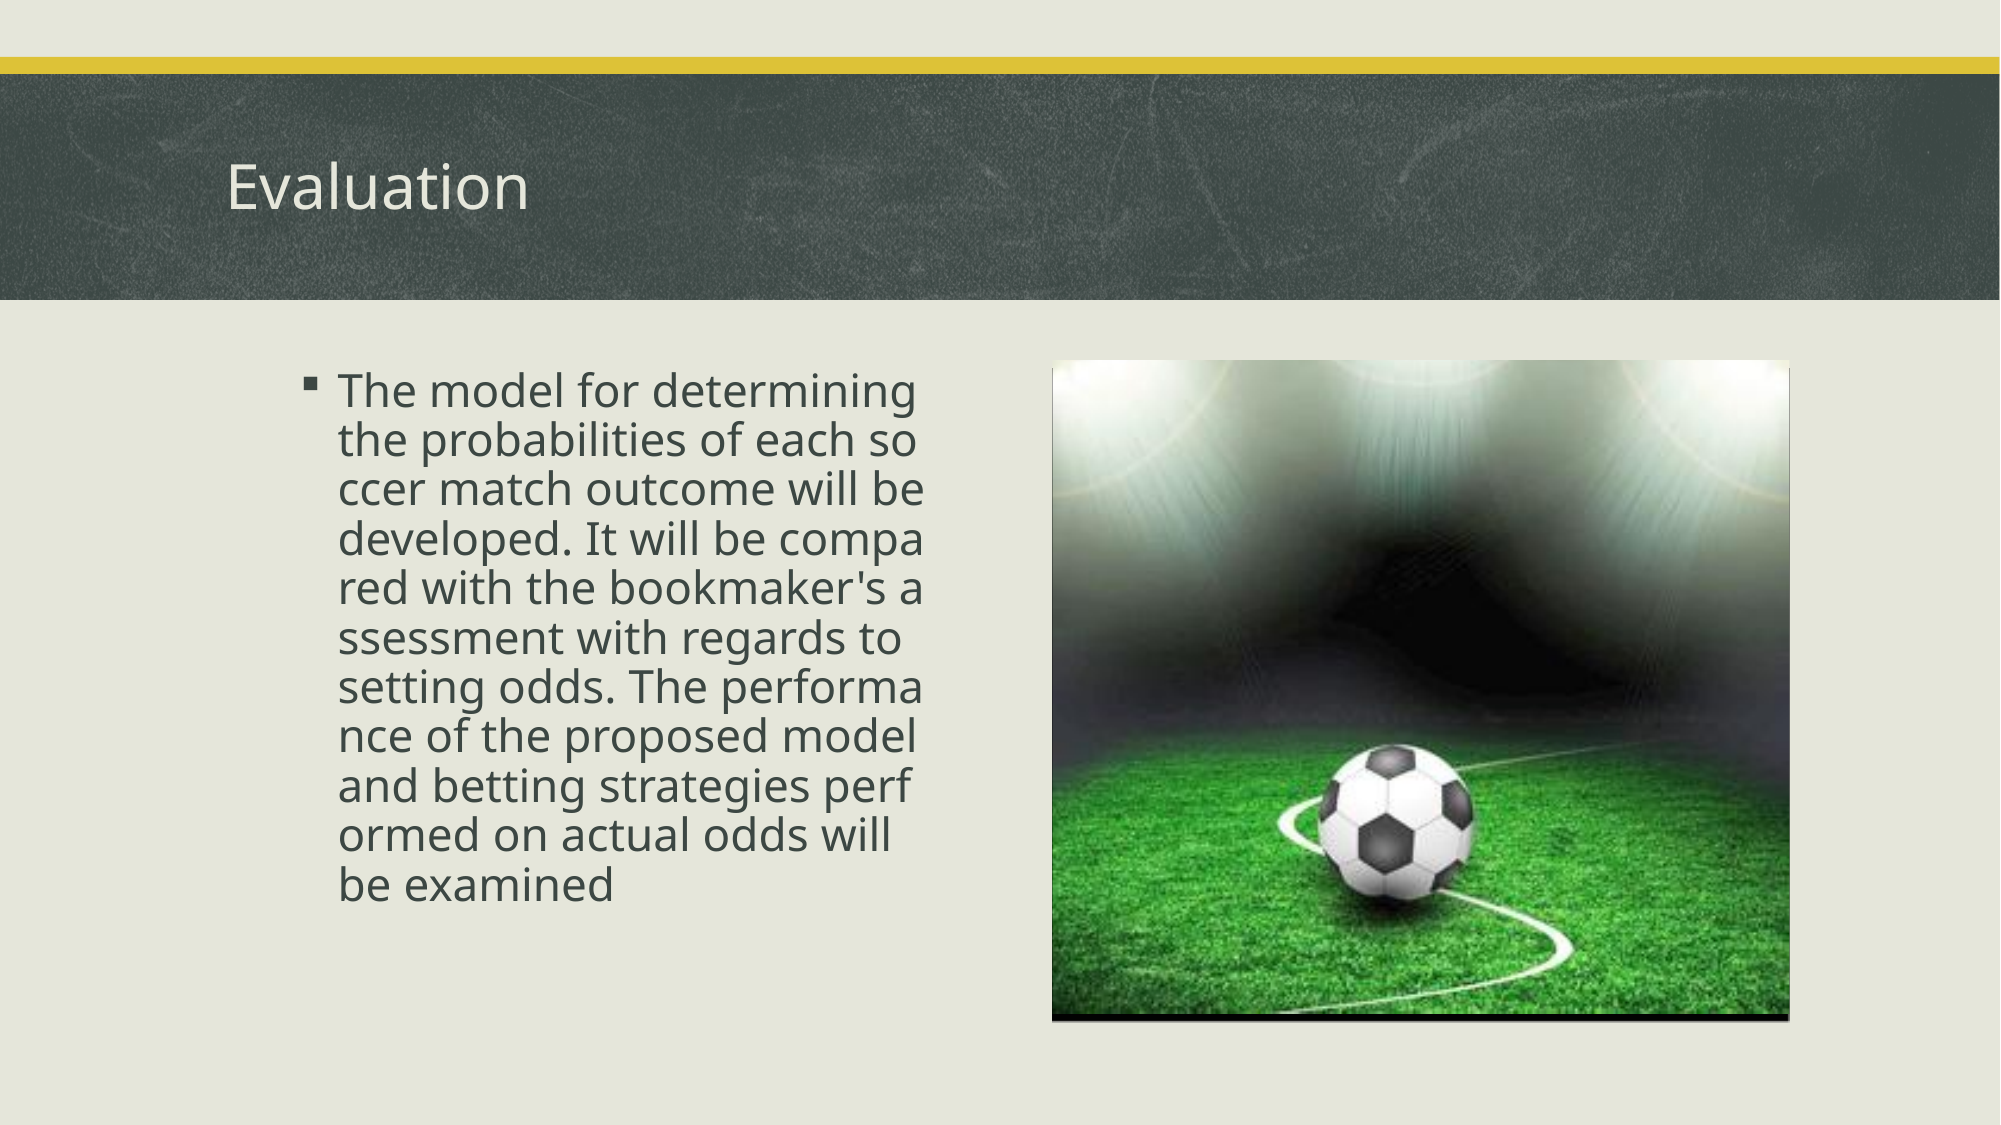

# Evaluation
The model for determining the probabilities of each soccer match outcome will be developed. It will be compared with the bookmaker's assessment with regards to setting odds. The performance of the proposed model and betting strategies performed on actual odds will be examined